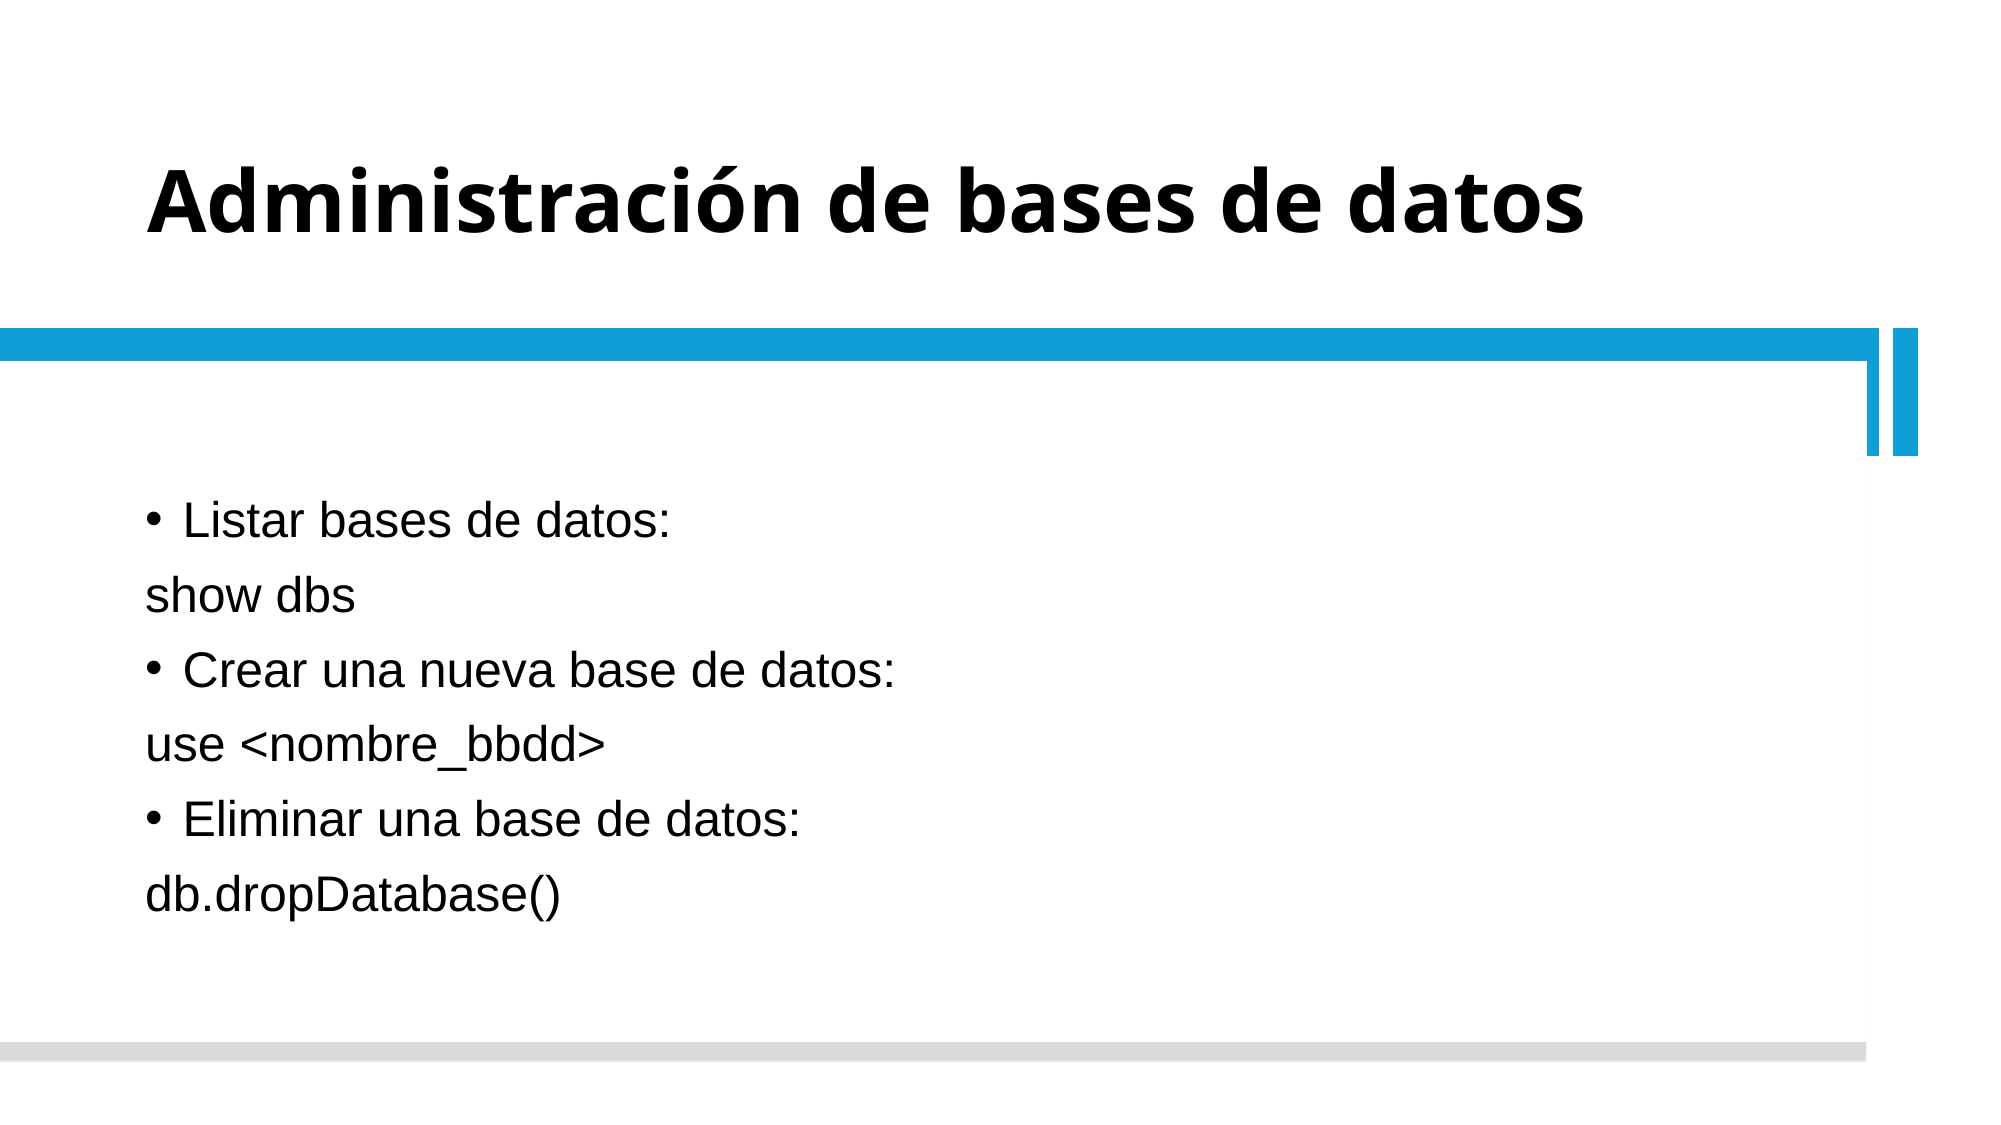

# Administración de bases de datos
Listar bases de datos:
show dbs
Crear una nueva base de datos:
use <nombre_bbdd>
Eliminar una base de datos:
db.dropDatabase()